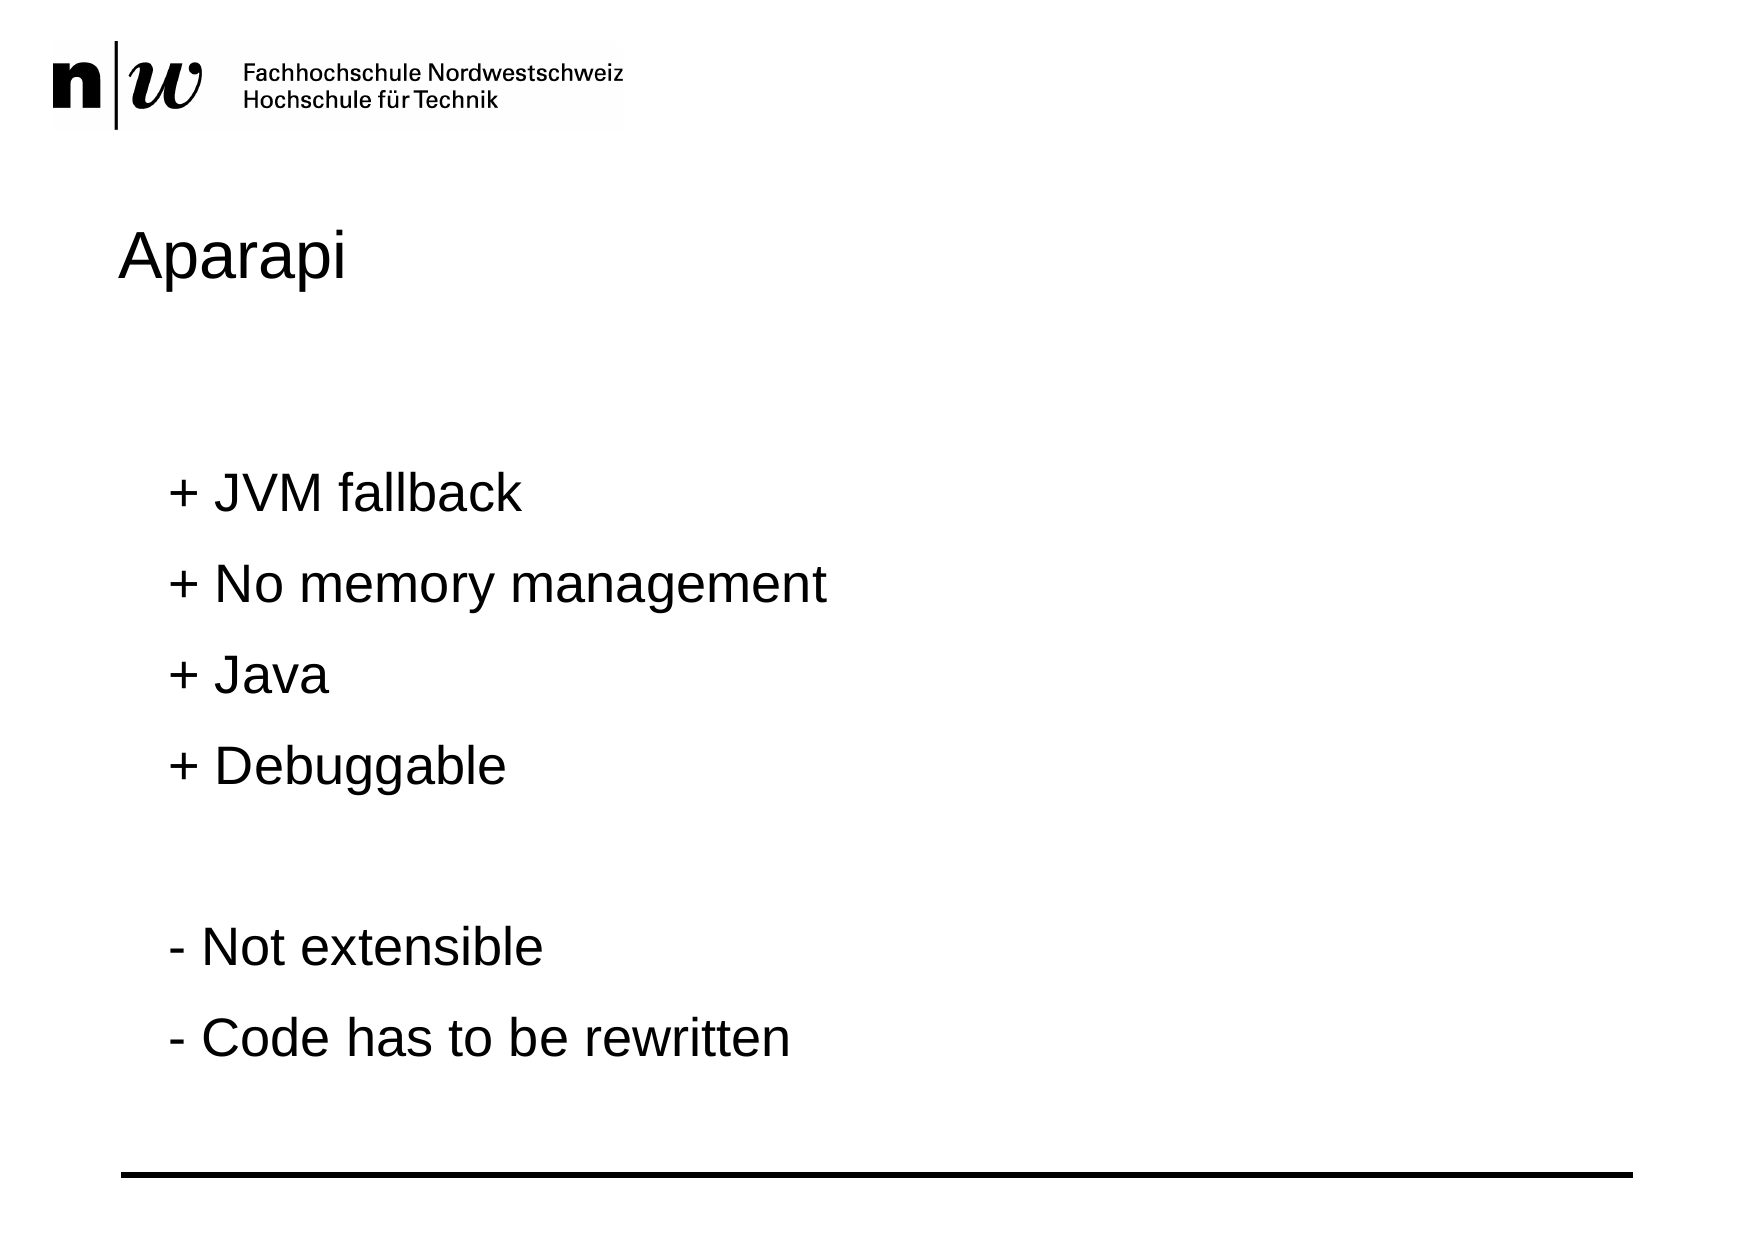

Aparapi
+ JVM fallback
+ No memory management
+ Java
+ Debuggable
- Not extensible
- Code has to be rewritten